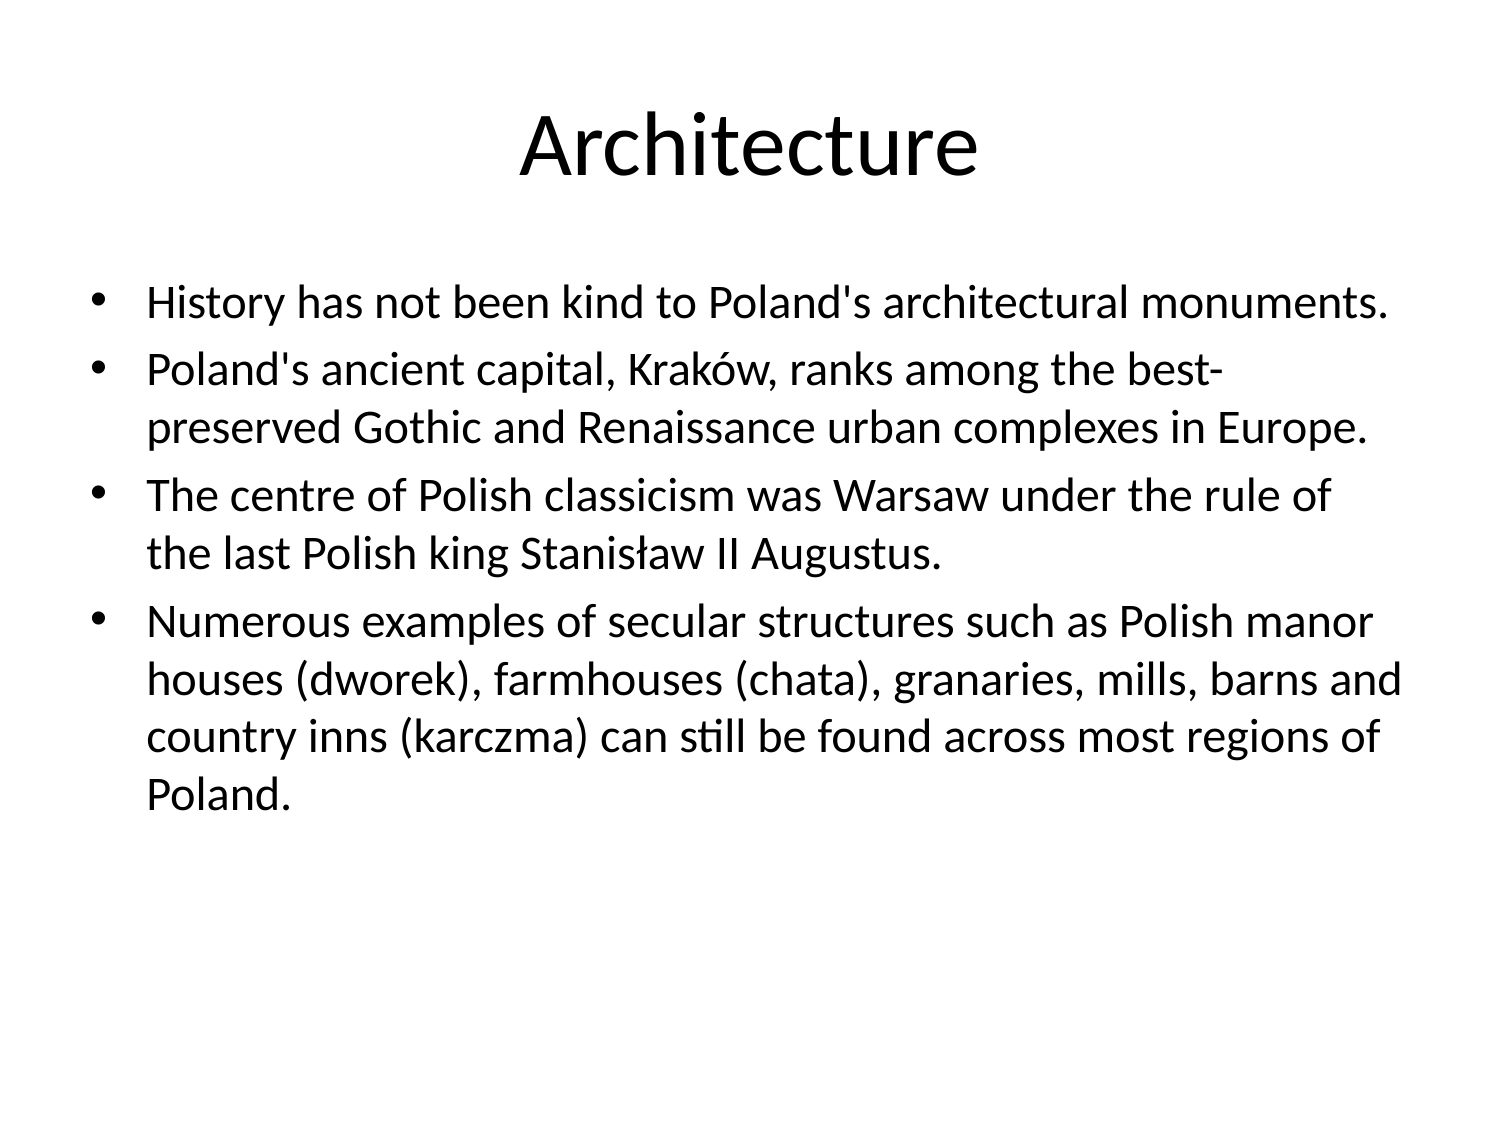

# Architecture
History has not been kind to Poland's architectural monuments.
Poland's ancient capital, Kraków, ranks among the best-preserved Gothic and Renaissance urban complexes in Europe.
The centre of Polish classicism was Warsaw under the rule of the last Polish king Stanisław II Augustus.
Numerous examples of secular structures such as Polish manor houses (dworek), farmhouses (chata), granaries, mills, barns and country inns (karczma) can still be found across most regions of Poland.